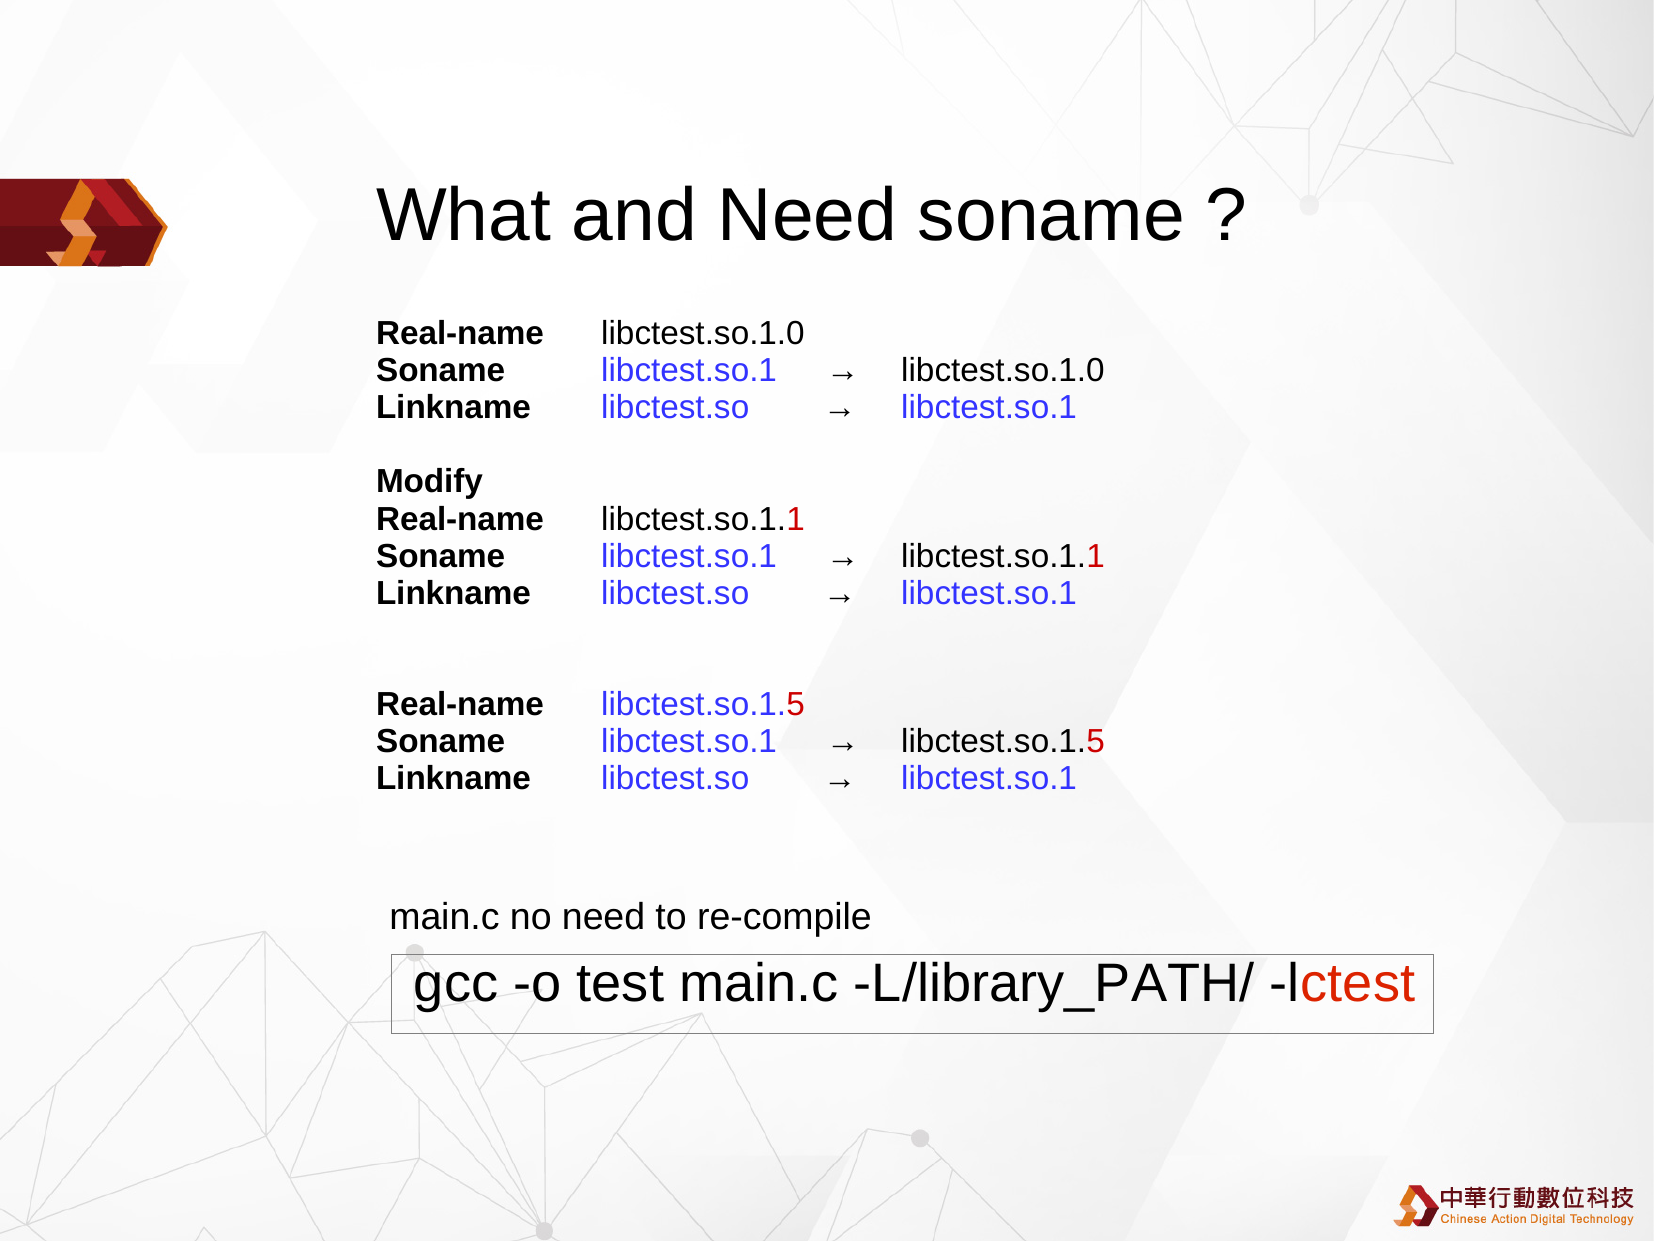

# What and Need soname ?
Real-name 	libctest.so.1.0
Soname 		libctest.so.1	→	libctest.so.1.0
Linkname	libctest.so →	libctest.so.1
Modify
Real-name 	libctest.so.1.1
Soname 		libctest.so.1	→	libctest.so.1.1
Linkname	libctest.so →	libctest.so.1
Real-name 	libctest.so.1.5
Soname 		libctest.so.1	→	libctest.so.1.5
Linkname	libctest.so →	libctest.so.1
main.c no need to re-compile
gcc -o test main.c -L/library_PATH/ -lctest